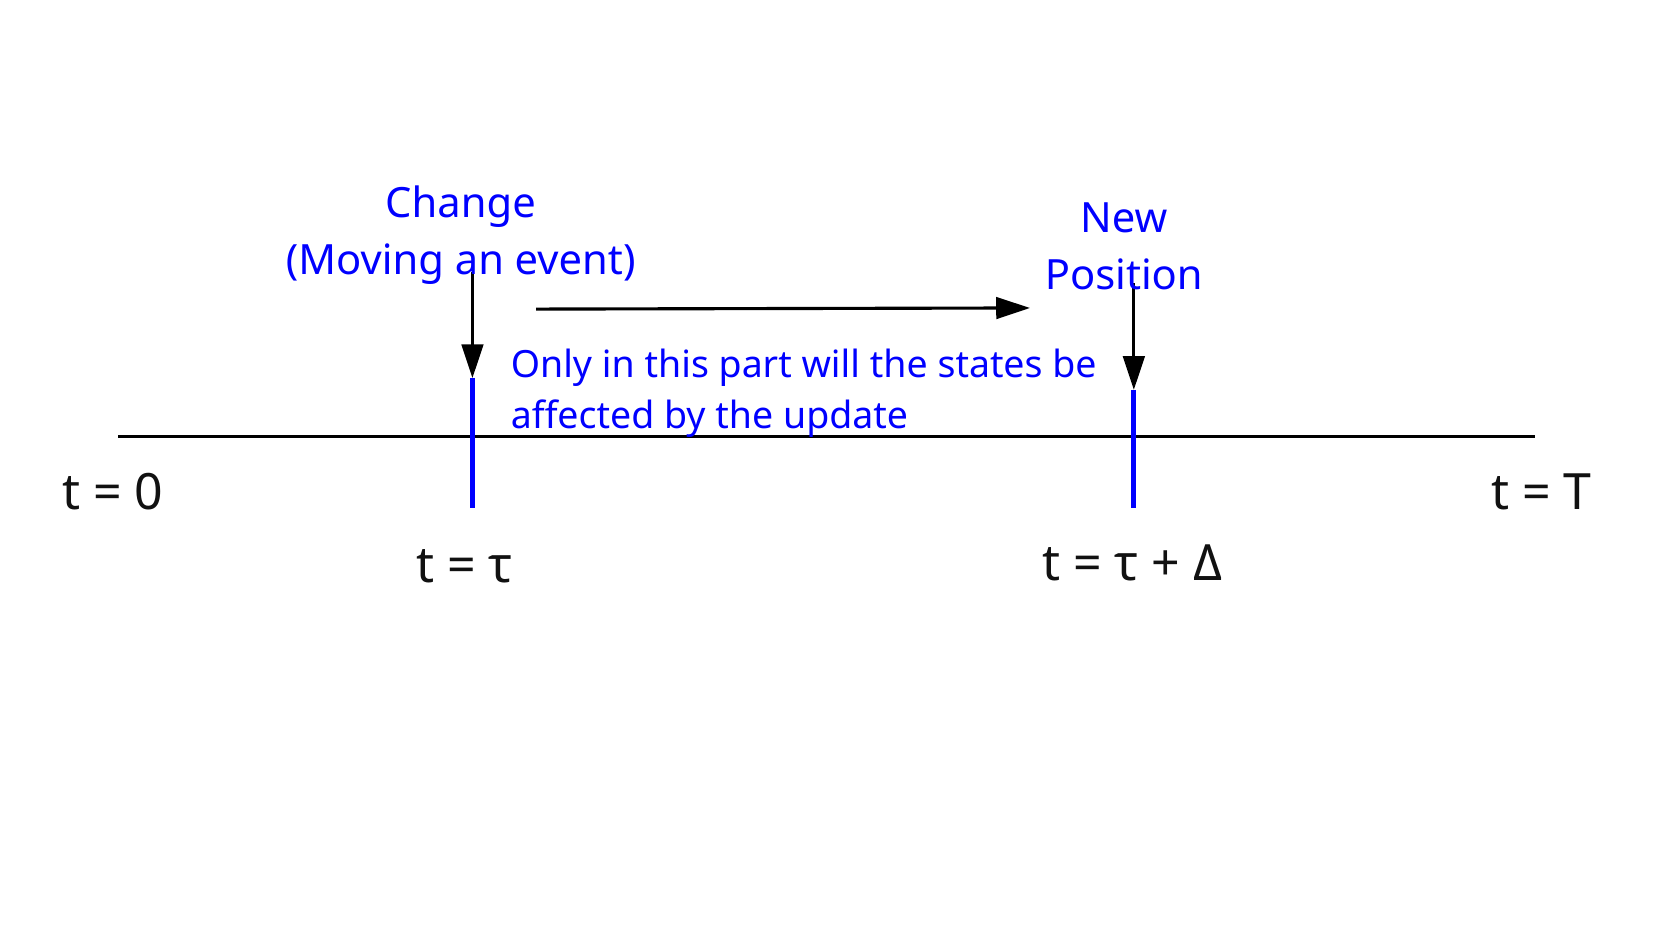

Change
(Moving an event)
New Position
Only in this part will the states be affected by the update
t = 0
t = T
t = τ + Δ
t = τ